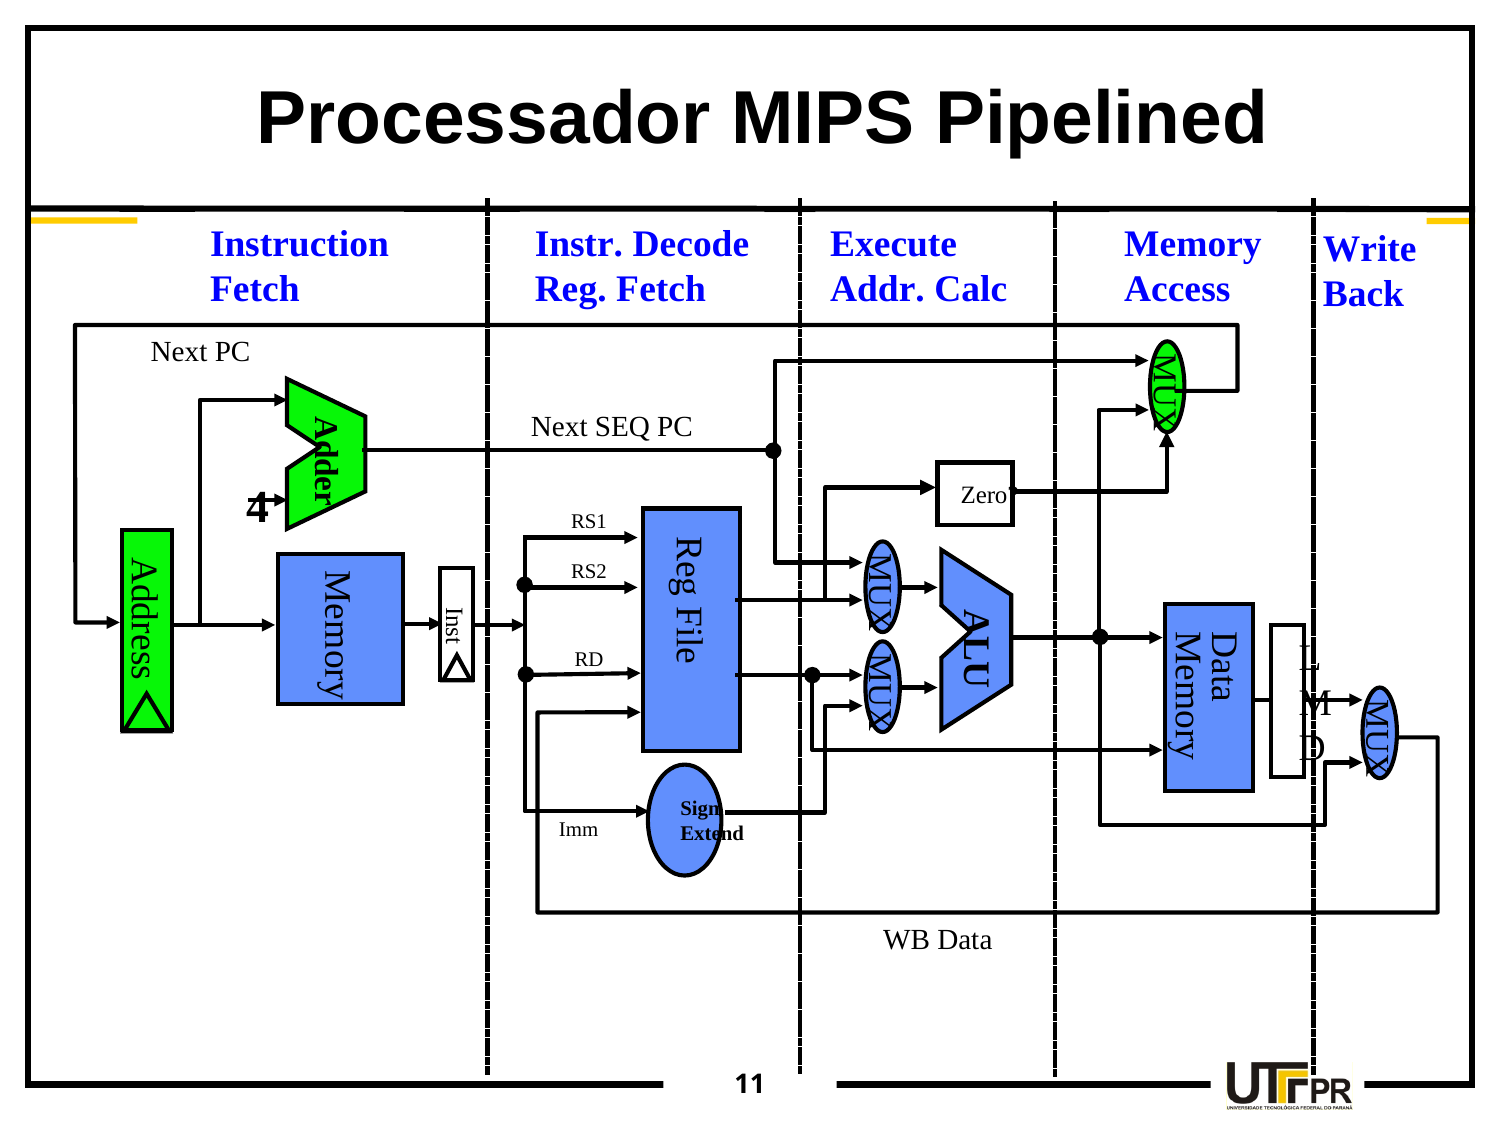

# Processador MIPS Pipelined
Instruction
Fetch
Instr. Decode
Reg. Fetch
Execute
Addr. Calc
Memory
Access
Write
Back
Next PC
MUX
Adder
4
Next SEQ PC
Zero?
RS1
Reg File
Address
MUX
ALU
RS2
Memory
Inst
Data
Memory
L
M
D
RD
MUX
MUX
Sign
Extend
Imm
WB Data